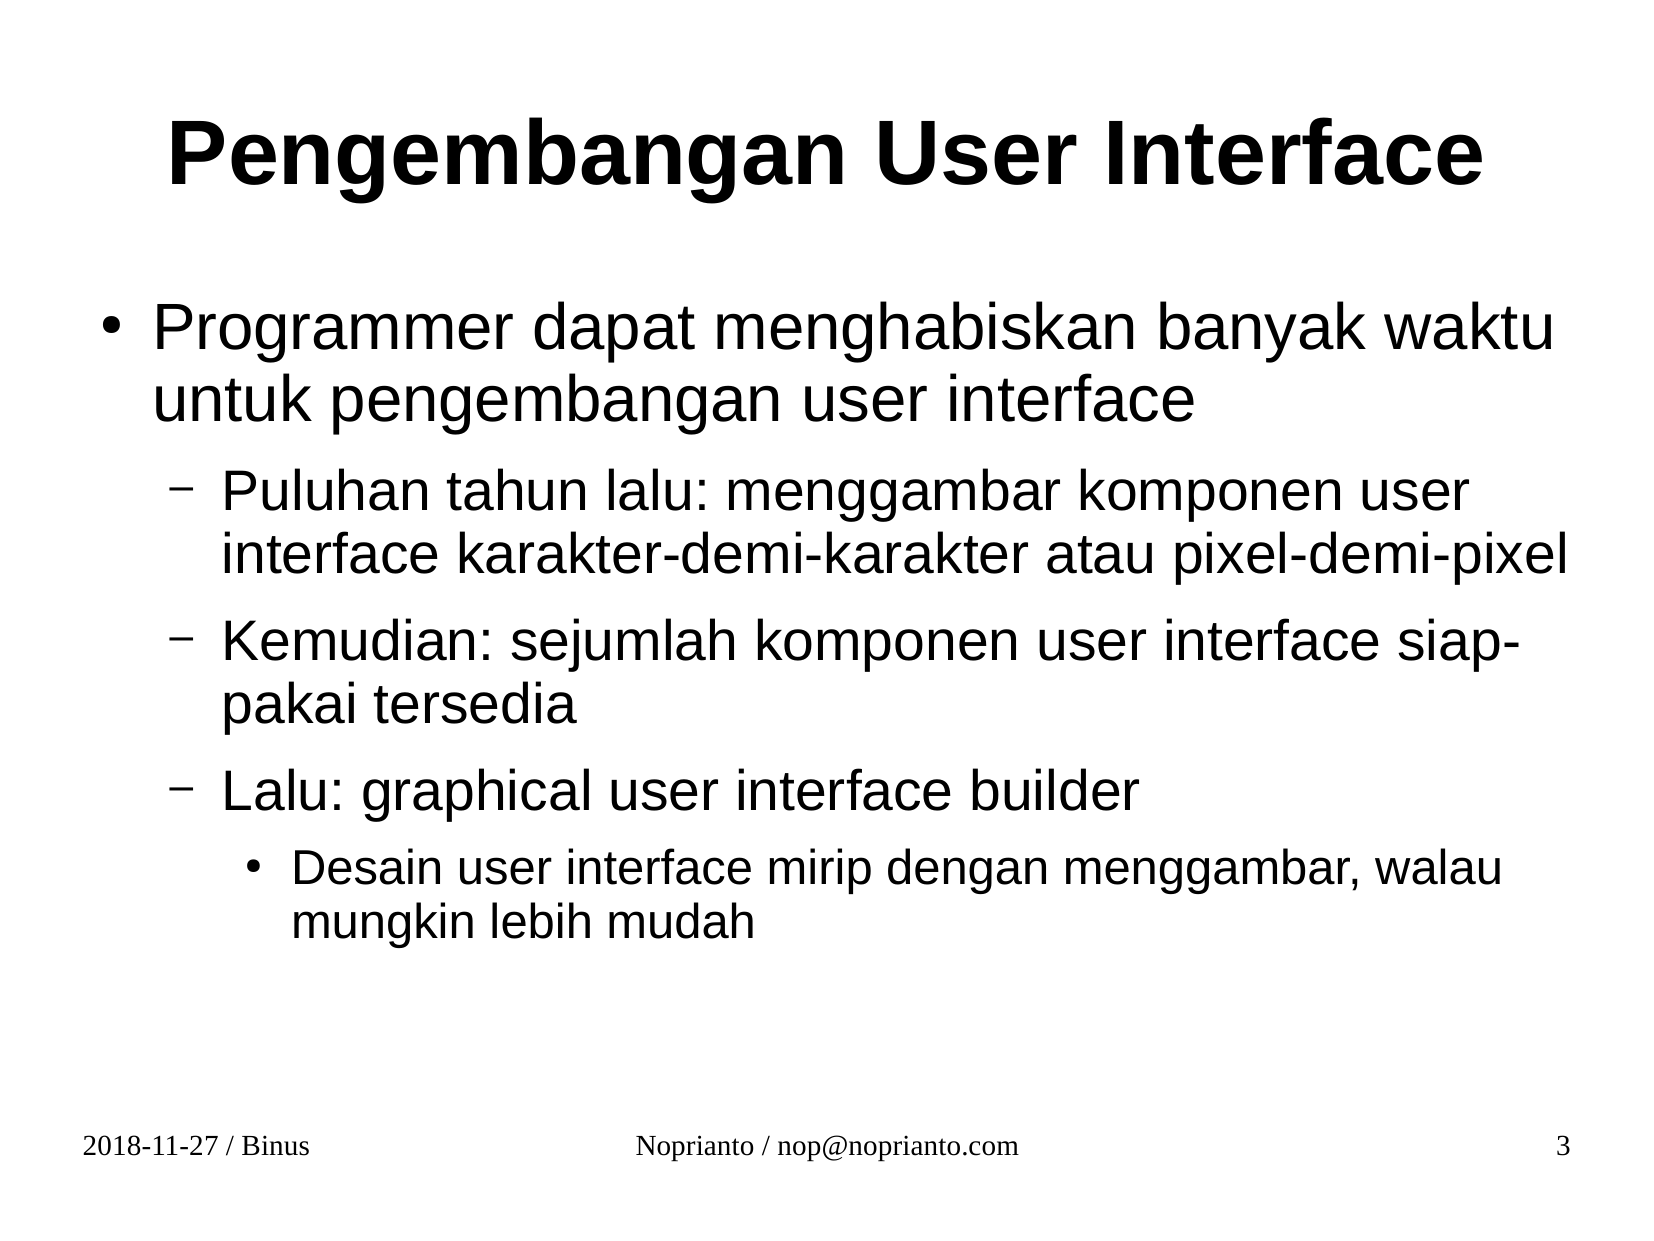

# Pengembangan User Interface
Programmer dapat menghabiskan banyak waktu untuk pengembangan user interface
Puluhan tahun lalu: menggambar komponen user interface karakter-demi-karakter atau pixel-demi-pixel
Kemudian: sejumlah komponen user interface siap-pakai tersedia
Lalu: graphical user interface builder
Desain user interface mirip dengan menggambar, walau mungkin lebih mudah
2018-11-27 / Binus
Noprianto / nop@noprianto.com
3